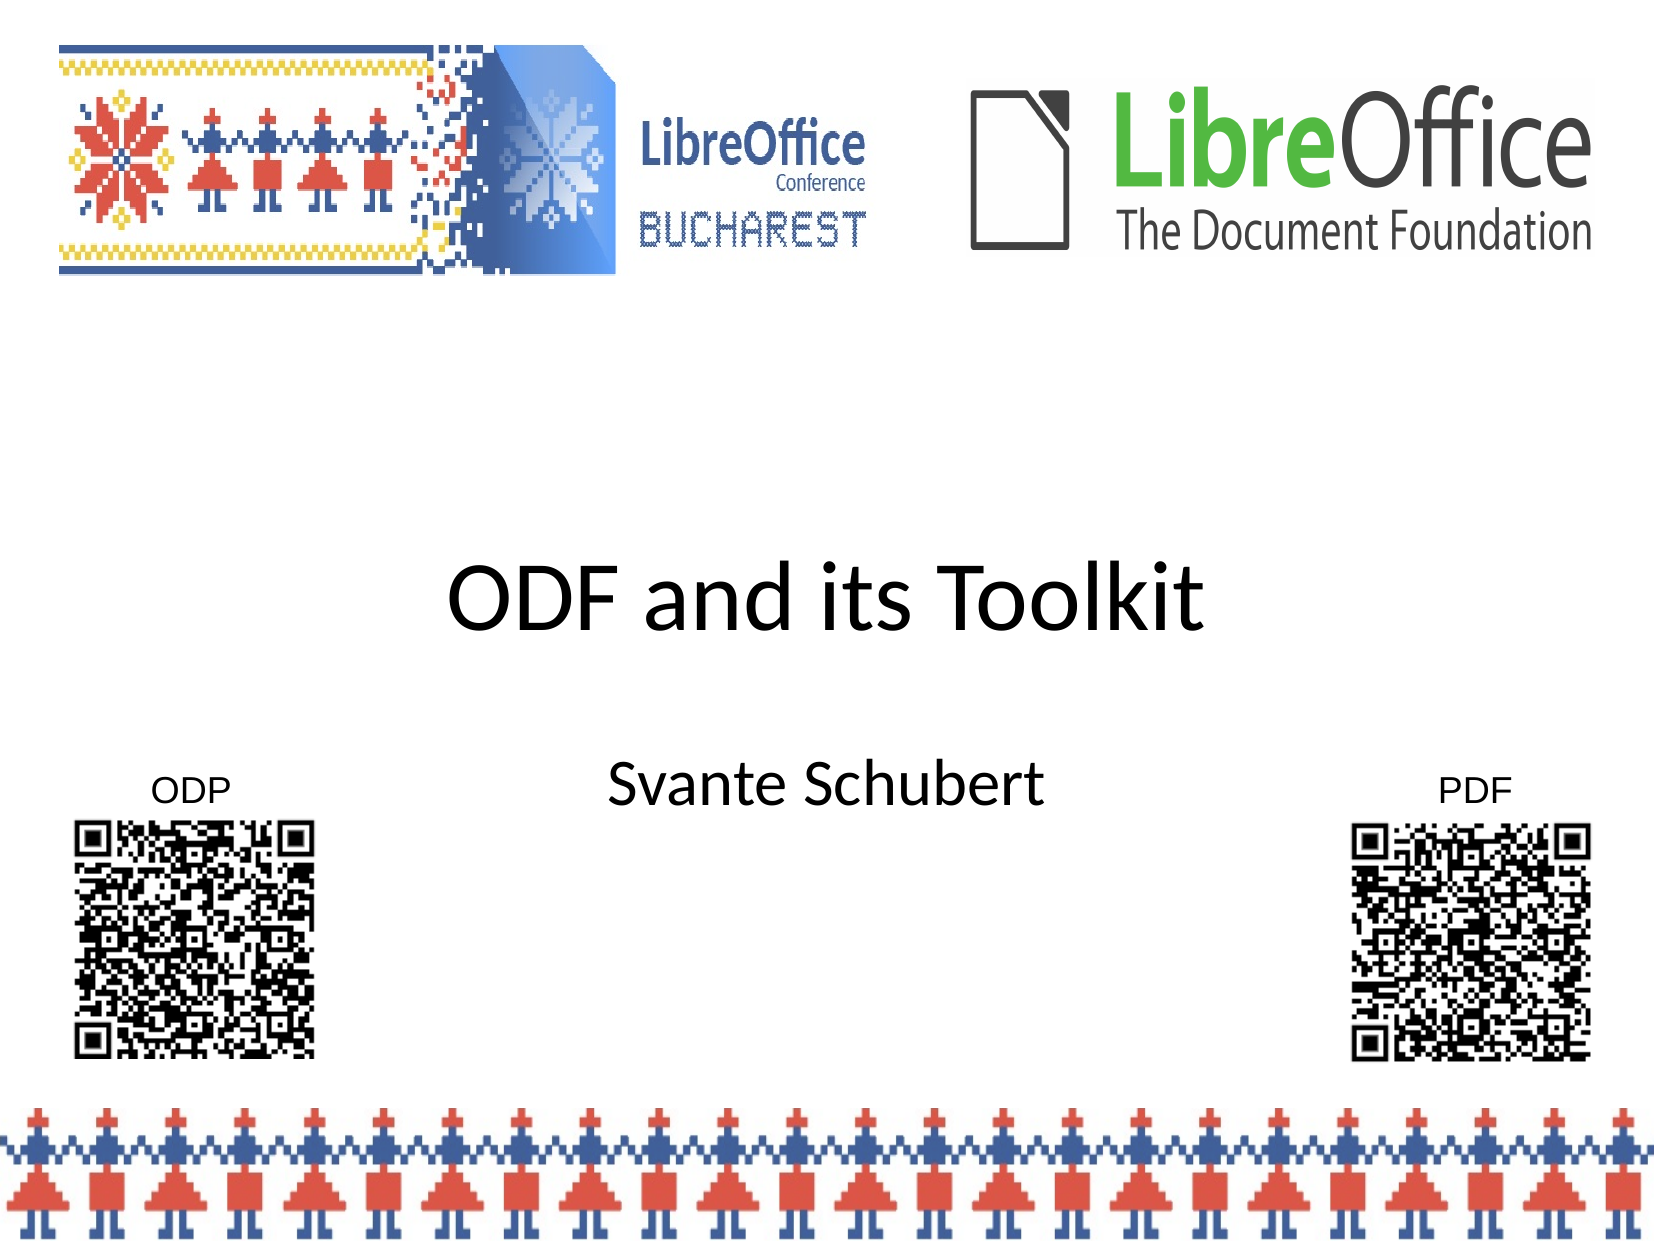

# ODF and its Toolkit
Svante Schubert
ODP
PDF